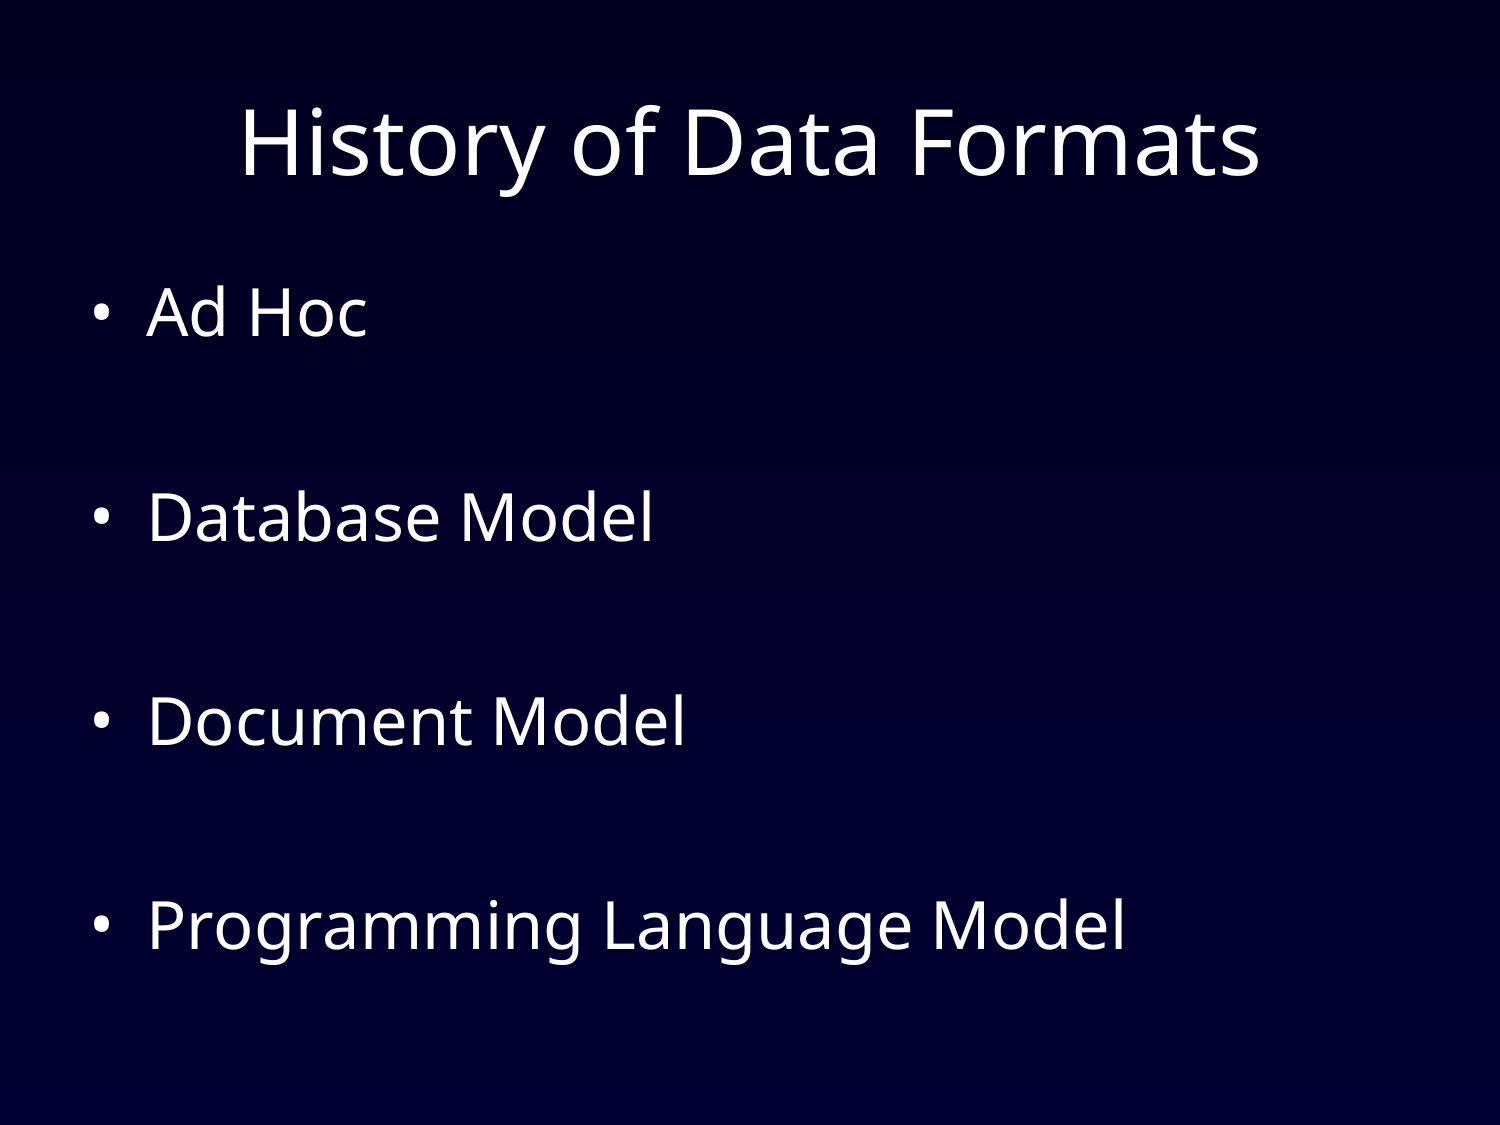

# History of Data Formats
Ad Hoc
Database Model
Document Model
Programming Language Model